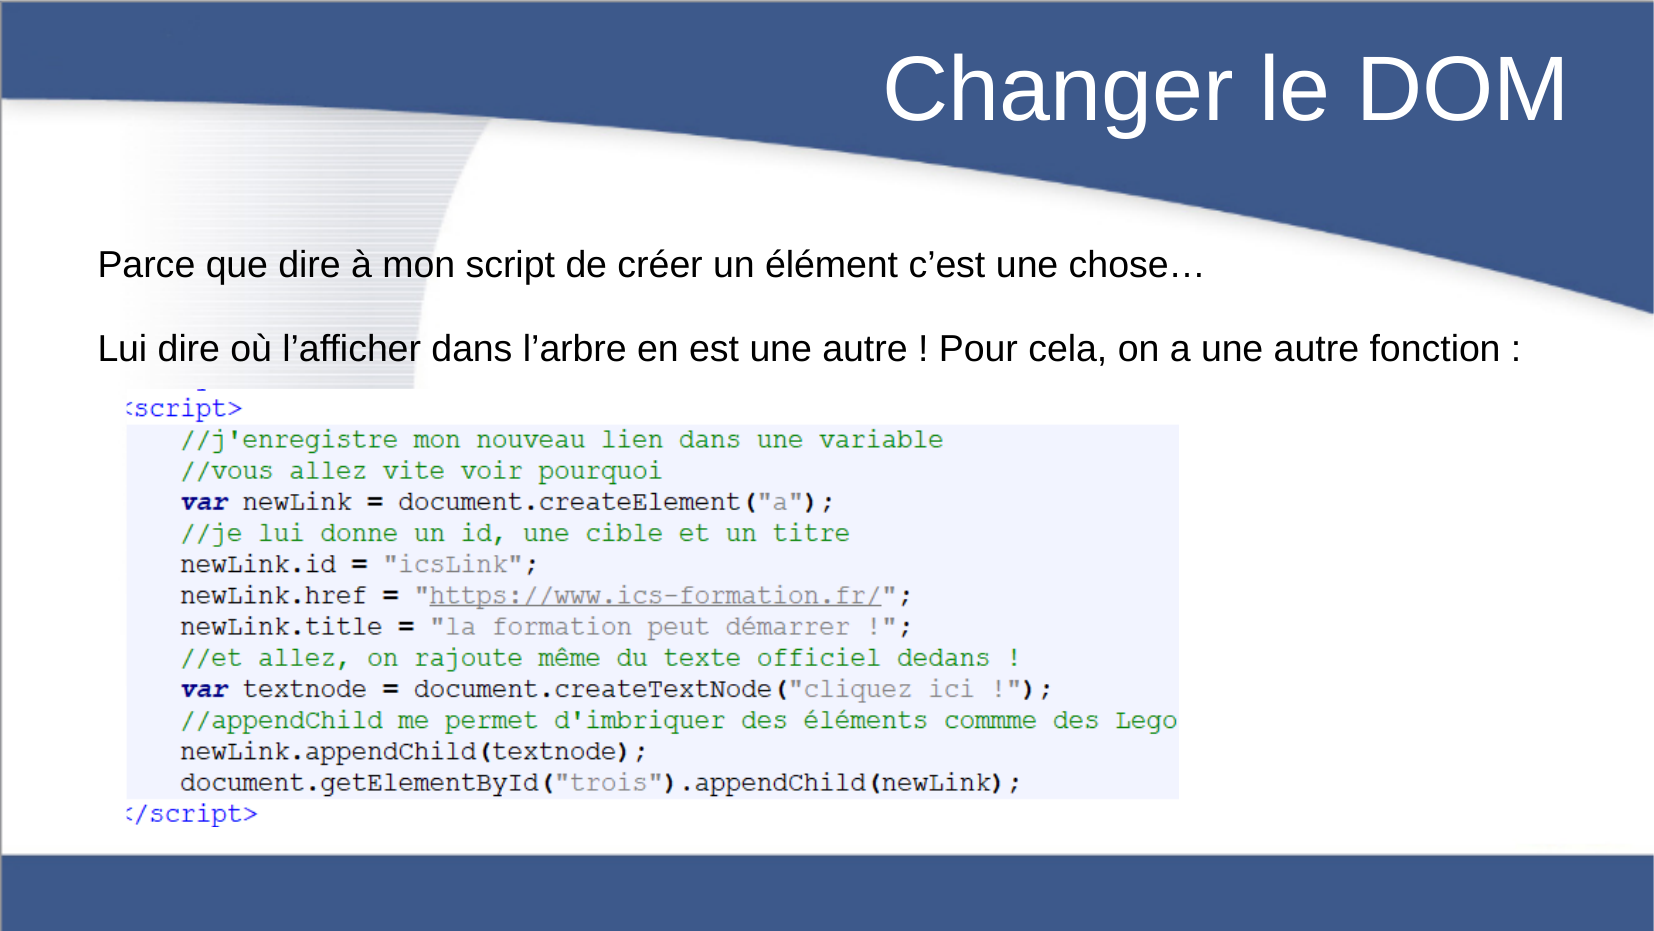

# Changer le DOM
Parce que dire à mon script de créer un élément c’est une chose…
Lui dire où l’afficher dans l’arbre en est une autre ! Pour cela, on a une autre fonction :